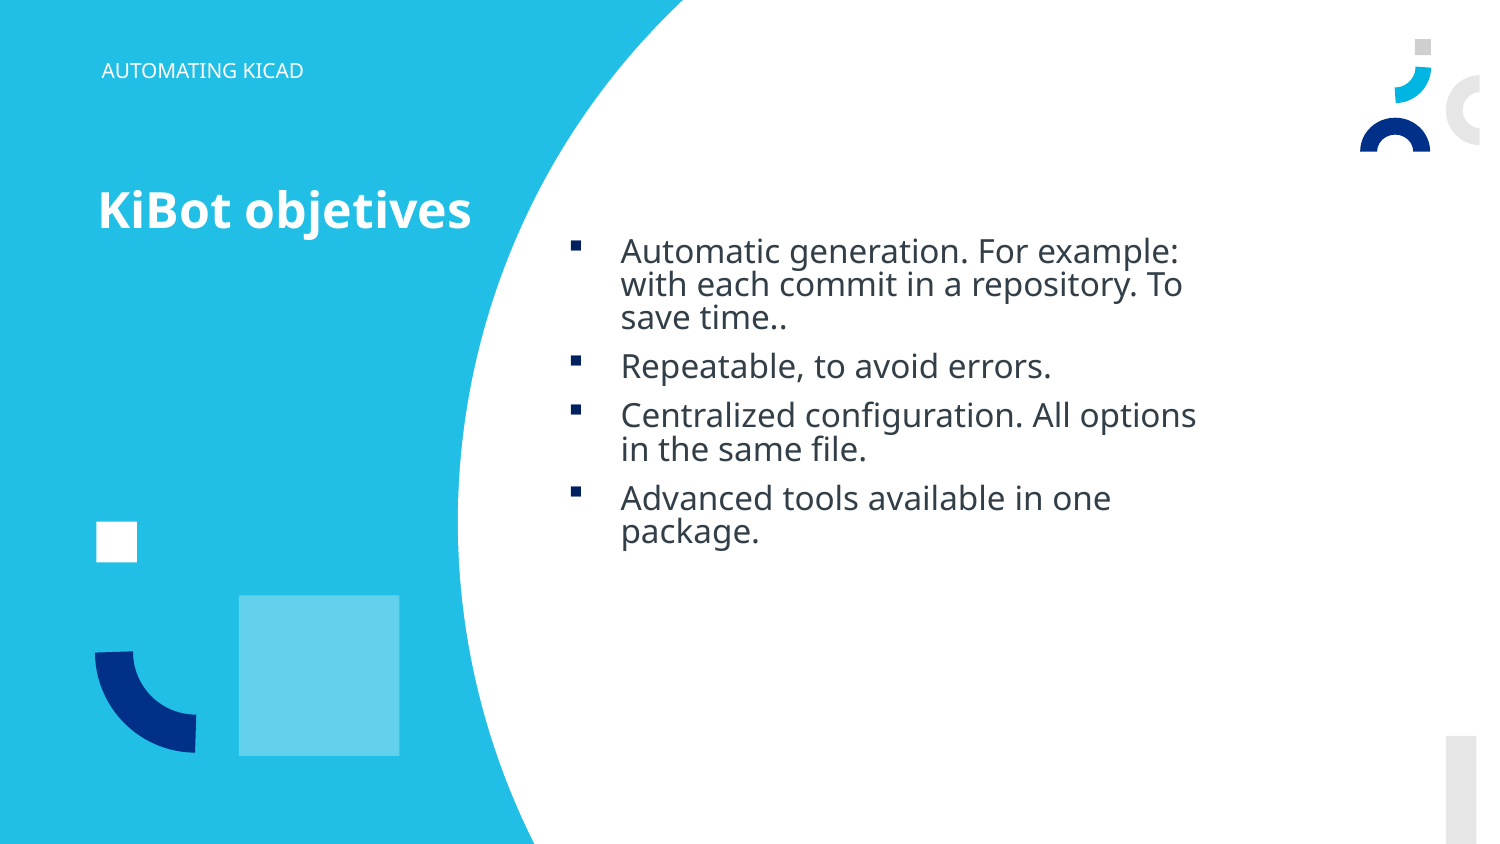

AUTOMATING KICAD
KiBot objetives
Automatic generation. For example: with each commit in a repository. To save time..
Repeatable, to avoid errors.
Centralized configuration. All options in the same file.
Advanced tools available in one package.